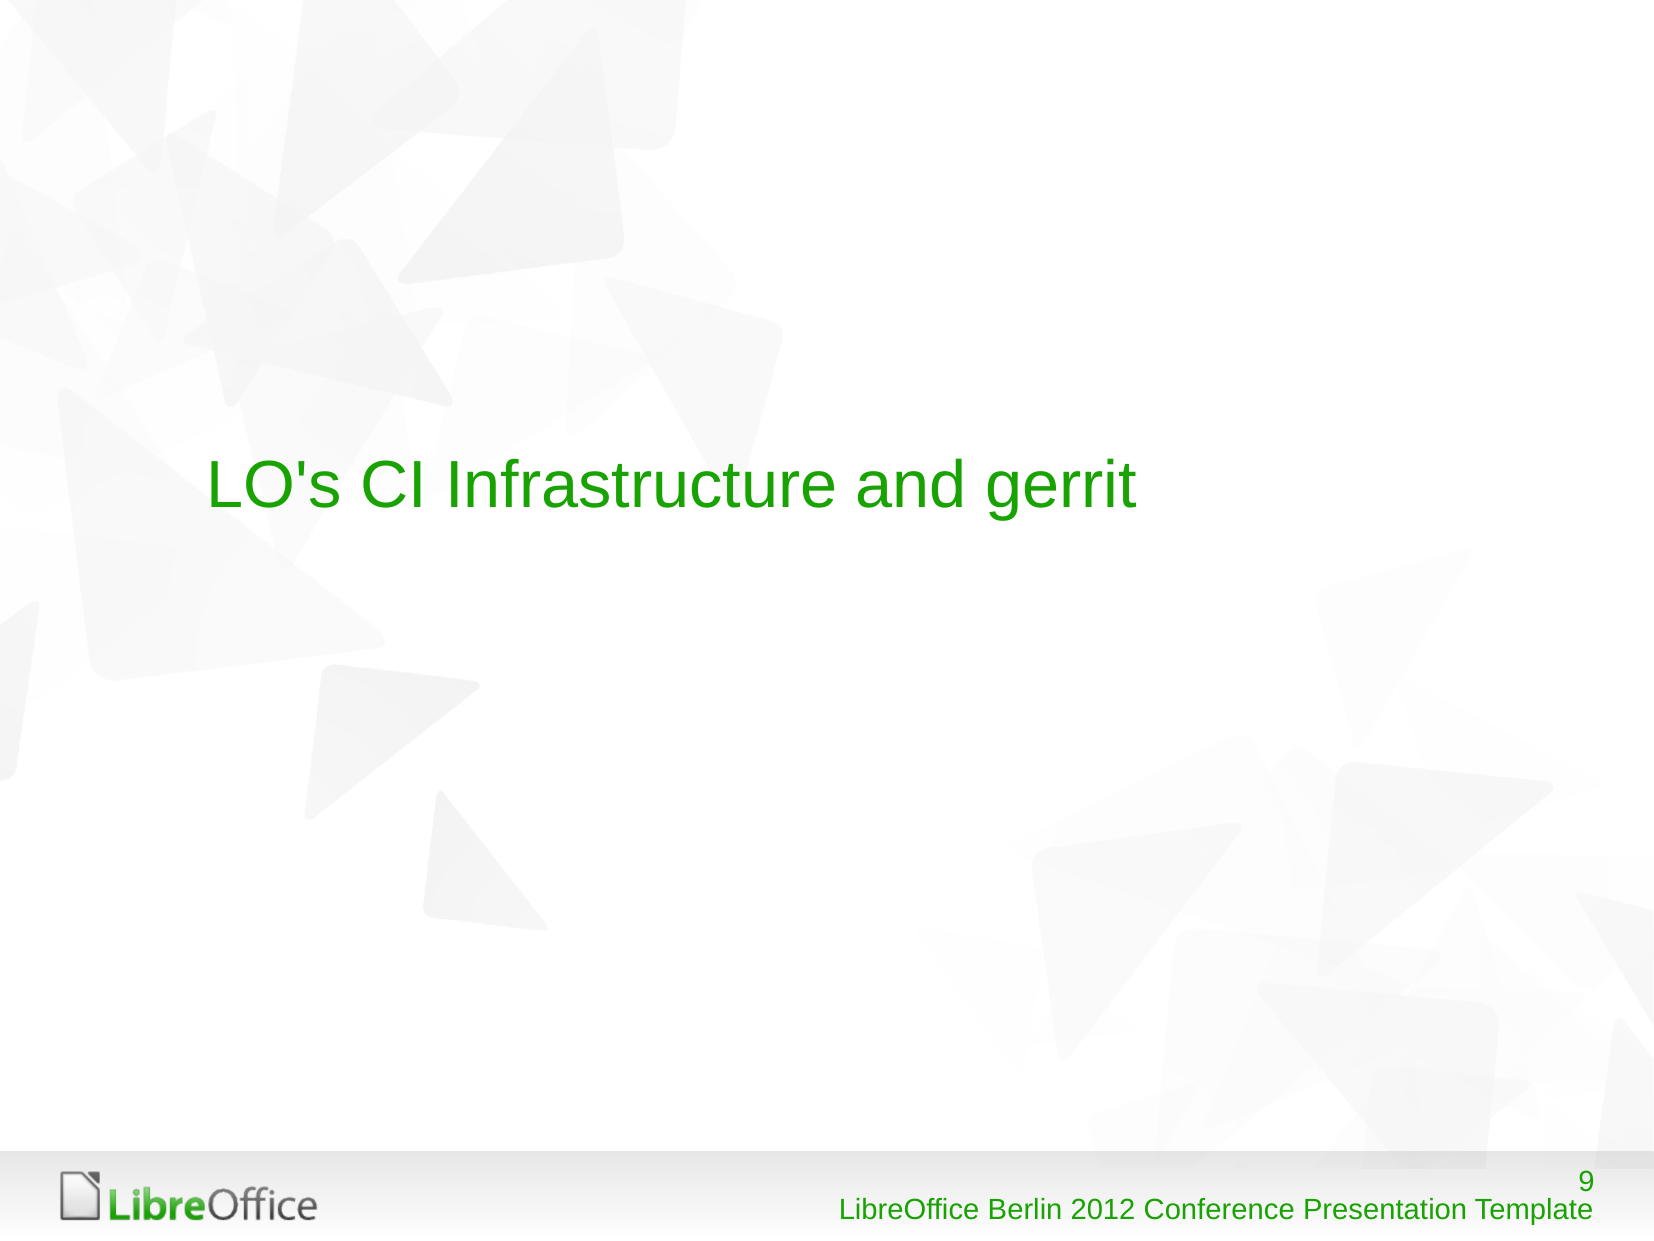

# LO's CI Infrastructure and gerrit
9
LibreOffice Berlin 2012 Conference Presentation Template